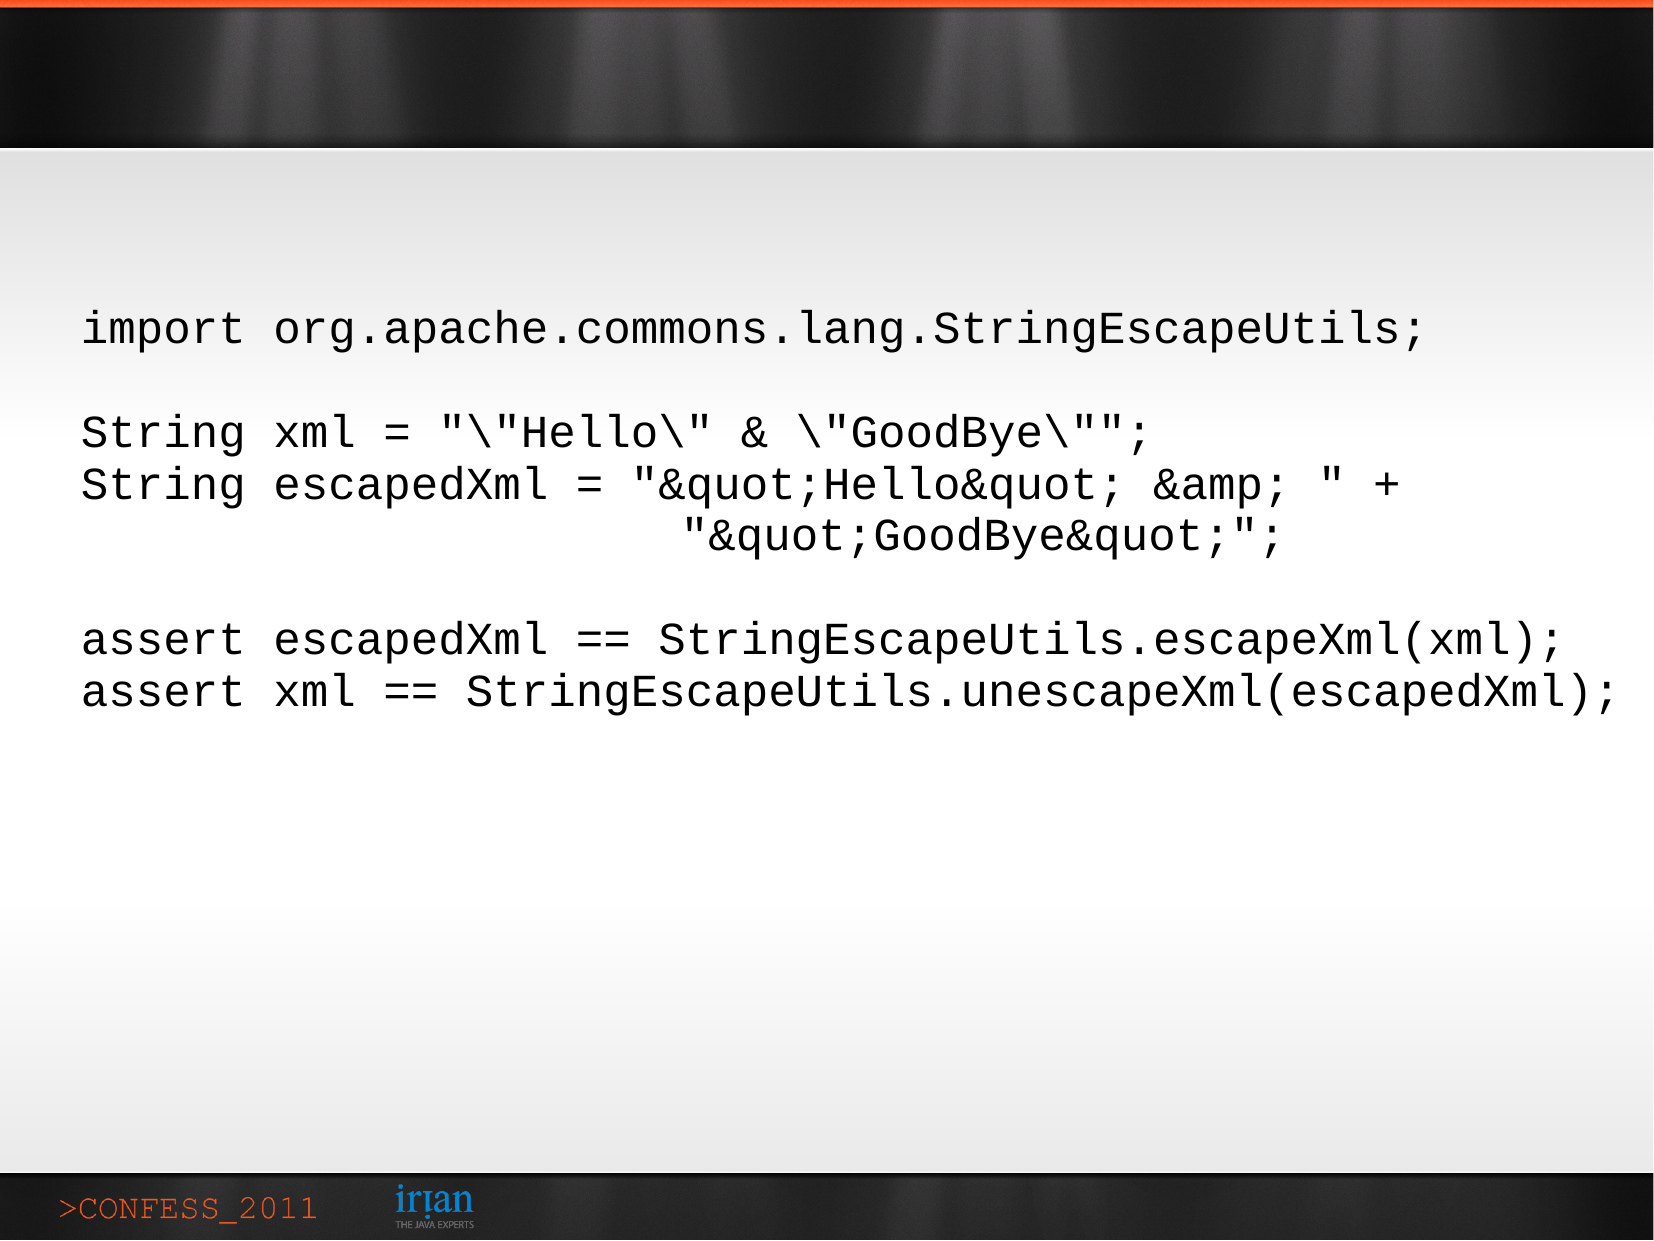

#
import org.apache.commons.lang.StringEscapeUtils;
String xml = "\"Hello\" & \"GoodBye\"";
String escapedXml = "&quot;Hello&quot; &amp; " +
								"&quot;GoodBye&quot;";
assert escapedXml == StringEscapeUtils.escapeXml(xml);
assert xml == StringEscapeUtils.unescapeXml(escapedXml);